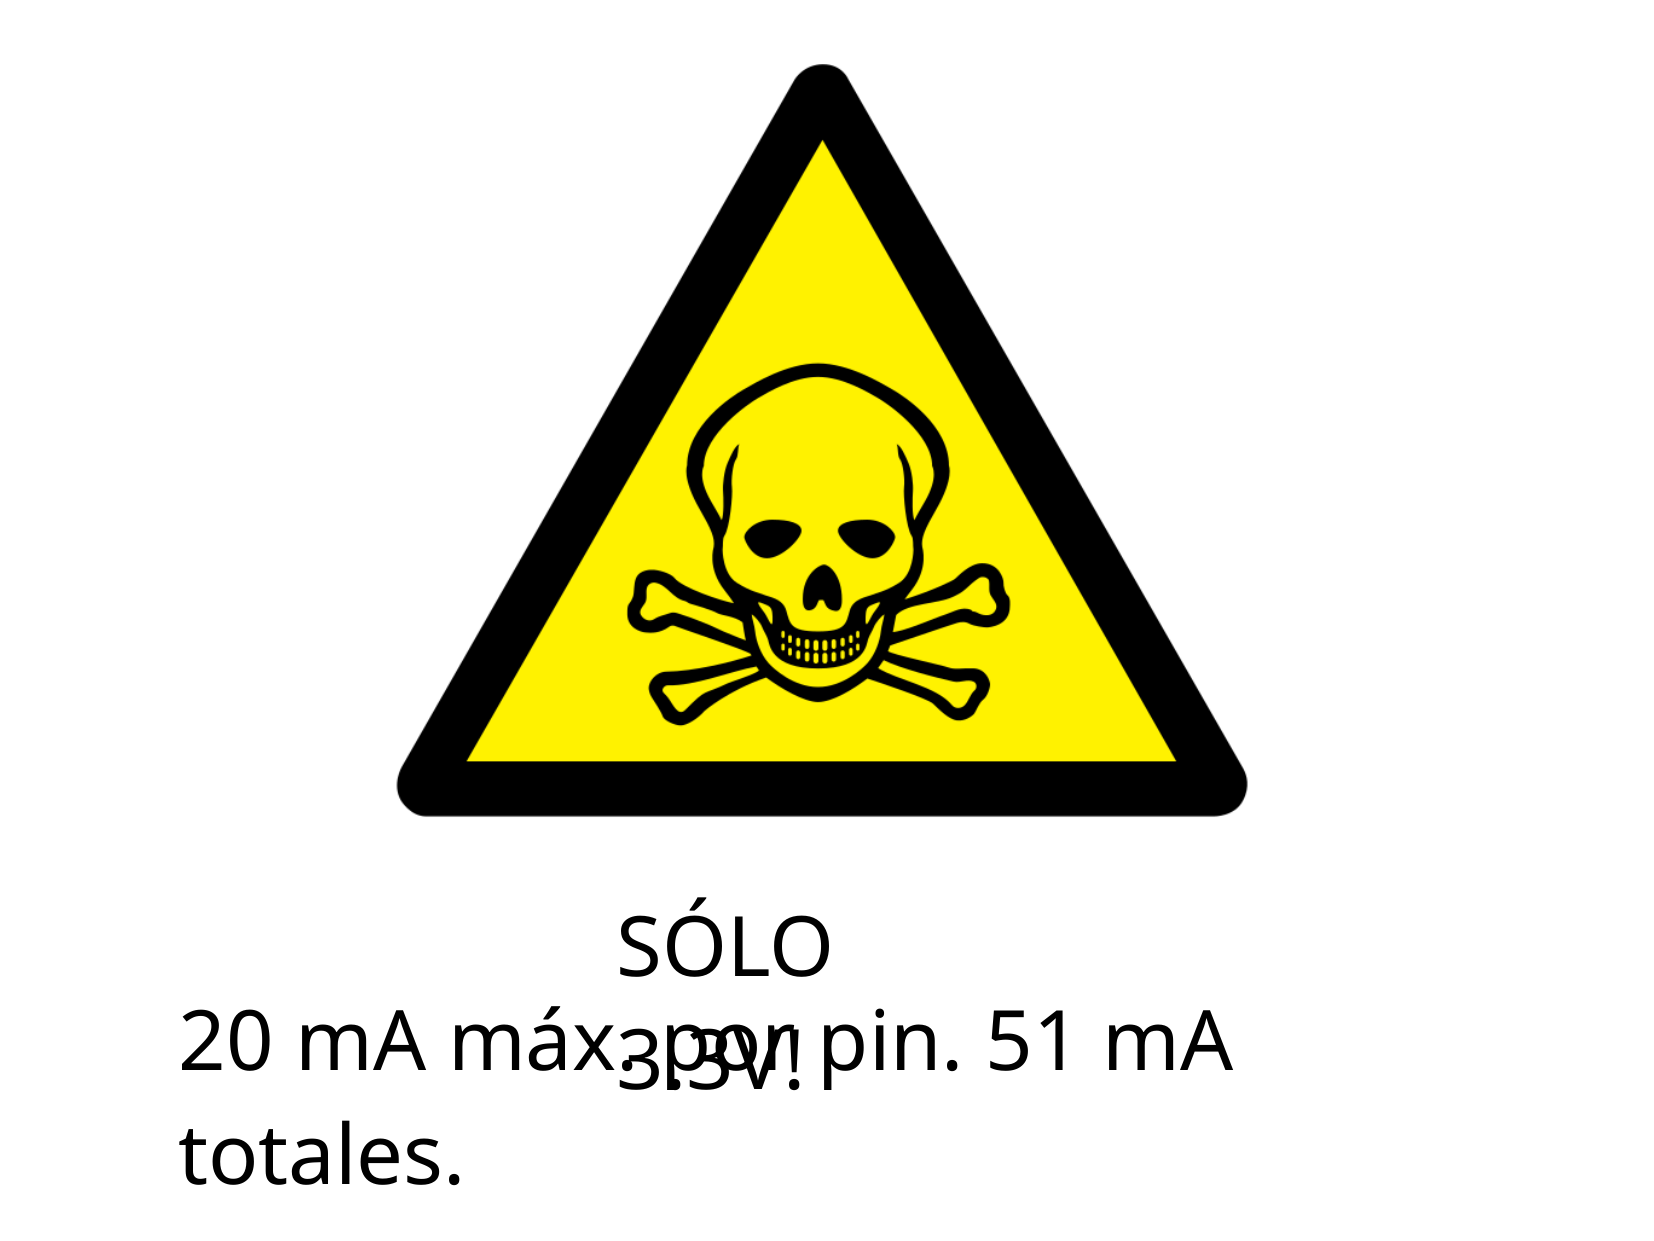

SÓLO 3.3V!
20 mA máx. por pin. 51 mA totales.